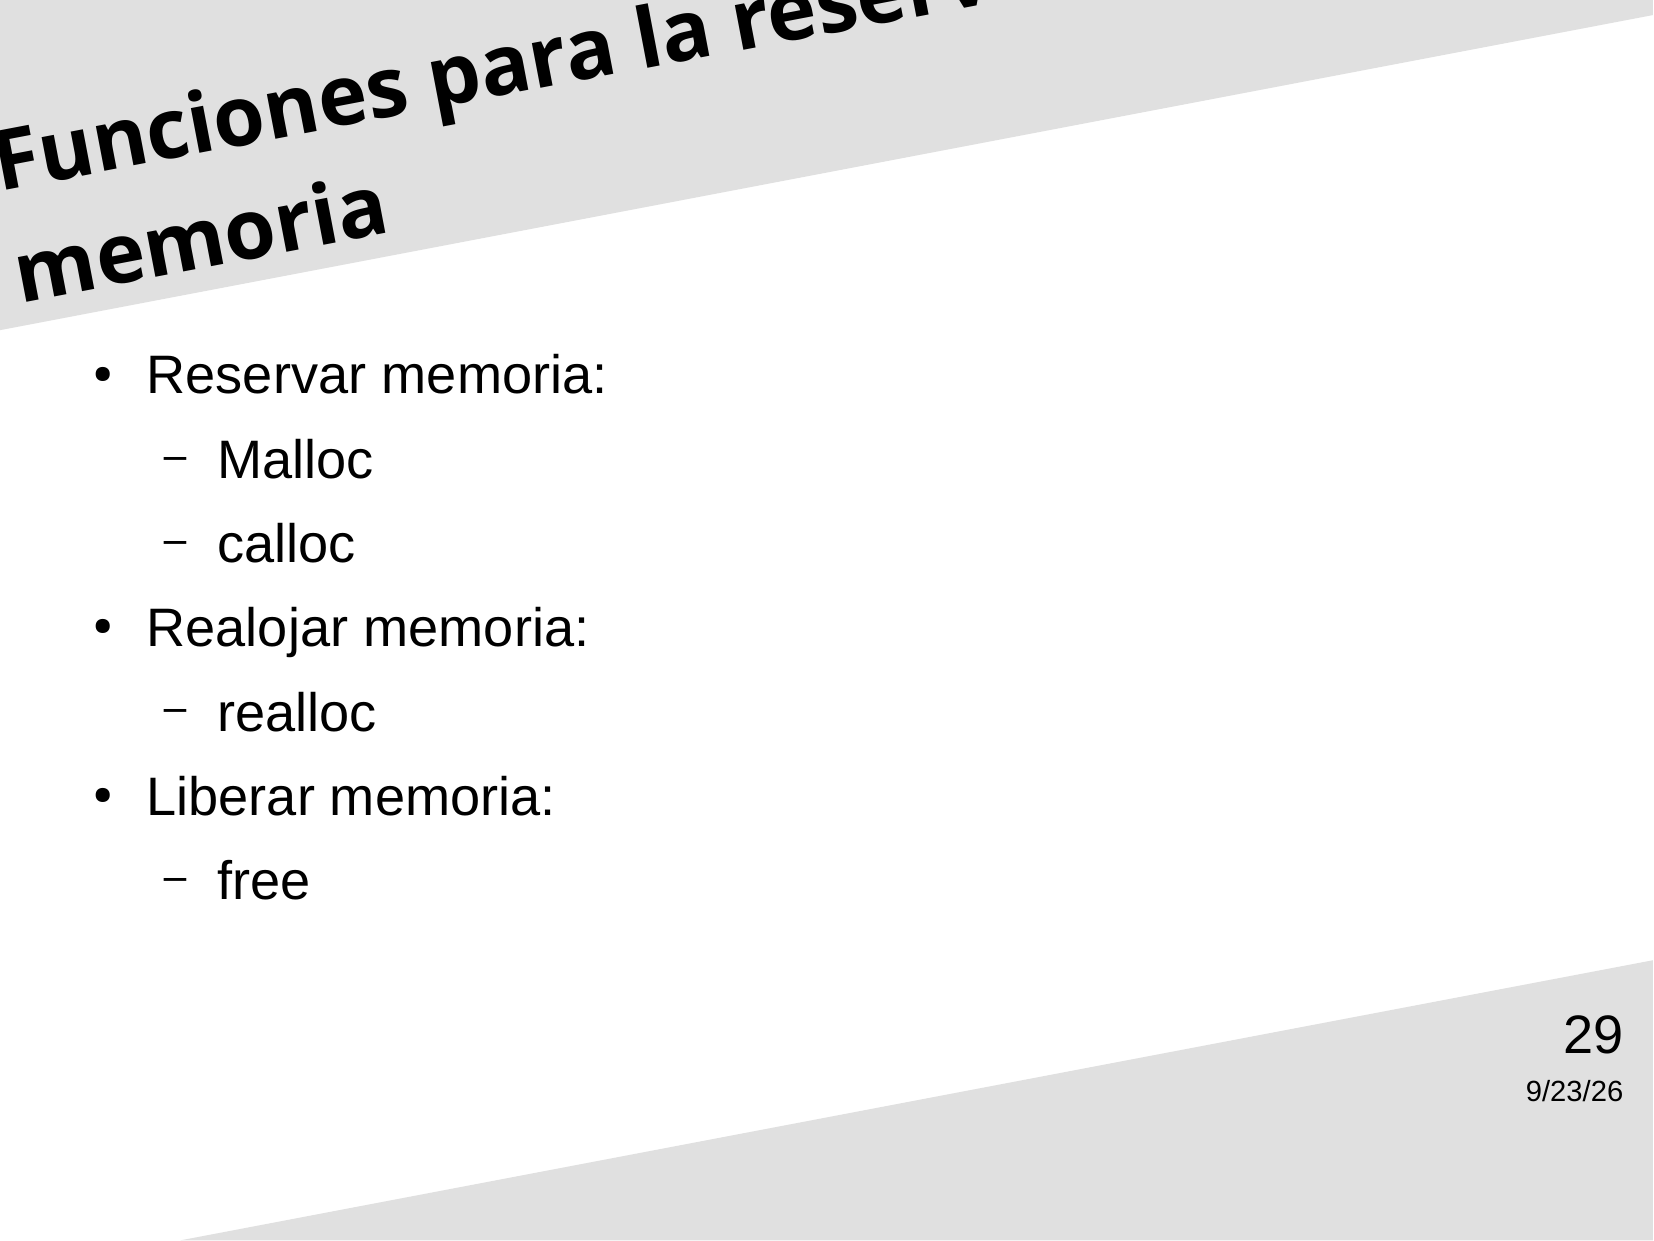

# Funciones para la reserva de memoria
Reservar memoria:
Malloc
calloc
Realojar memoria:
realloc
Liberar memoria:
free
29